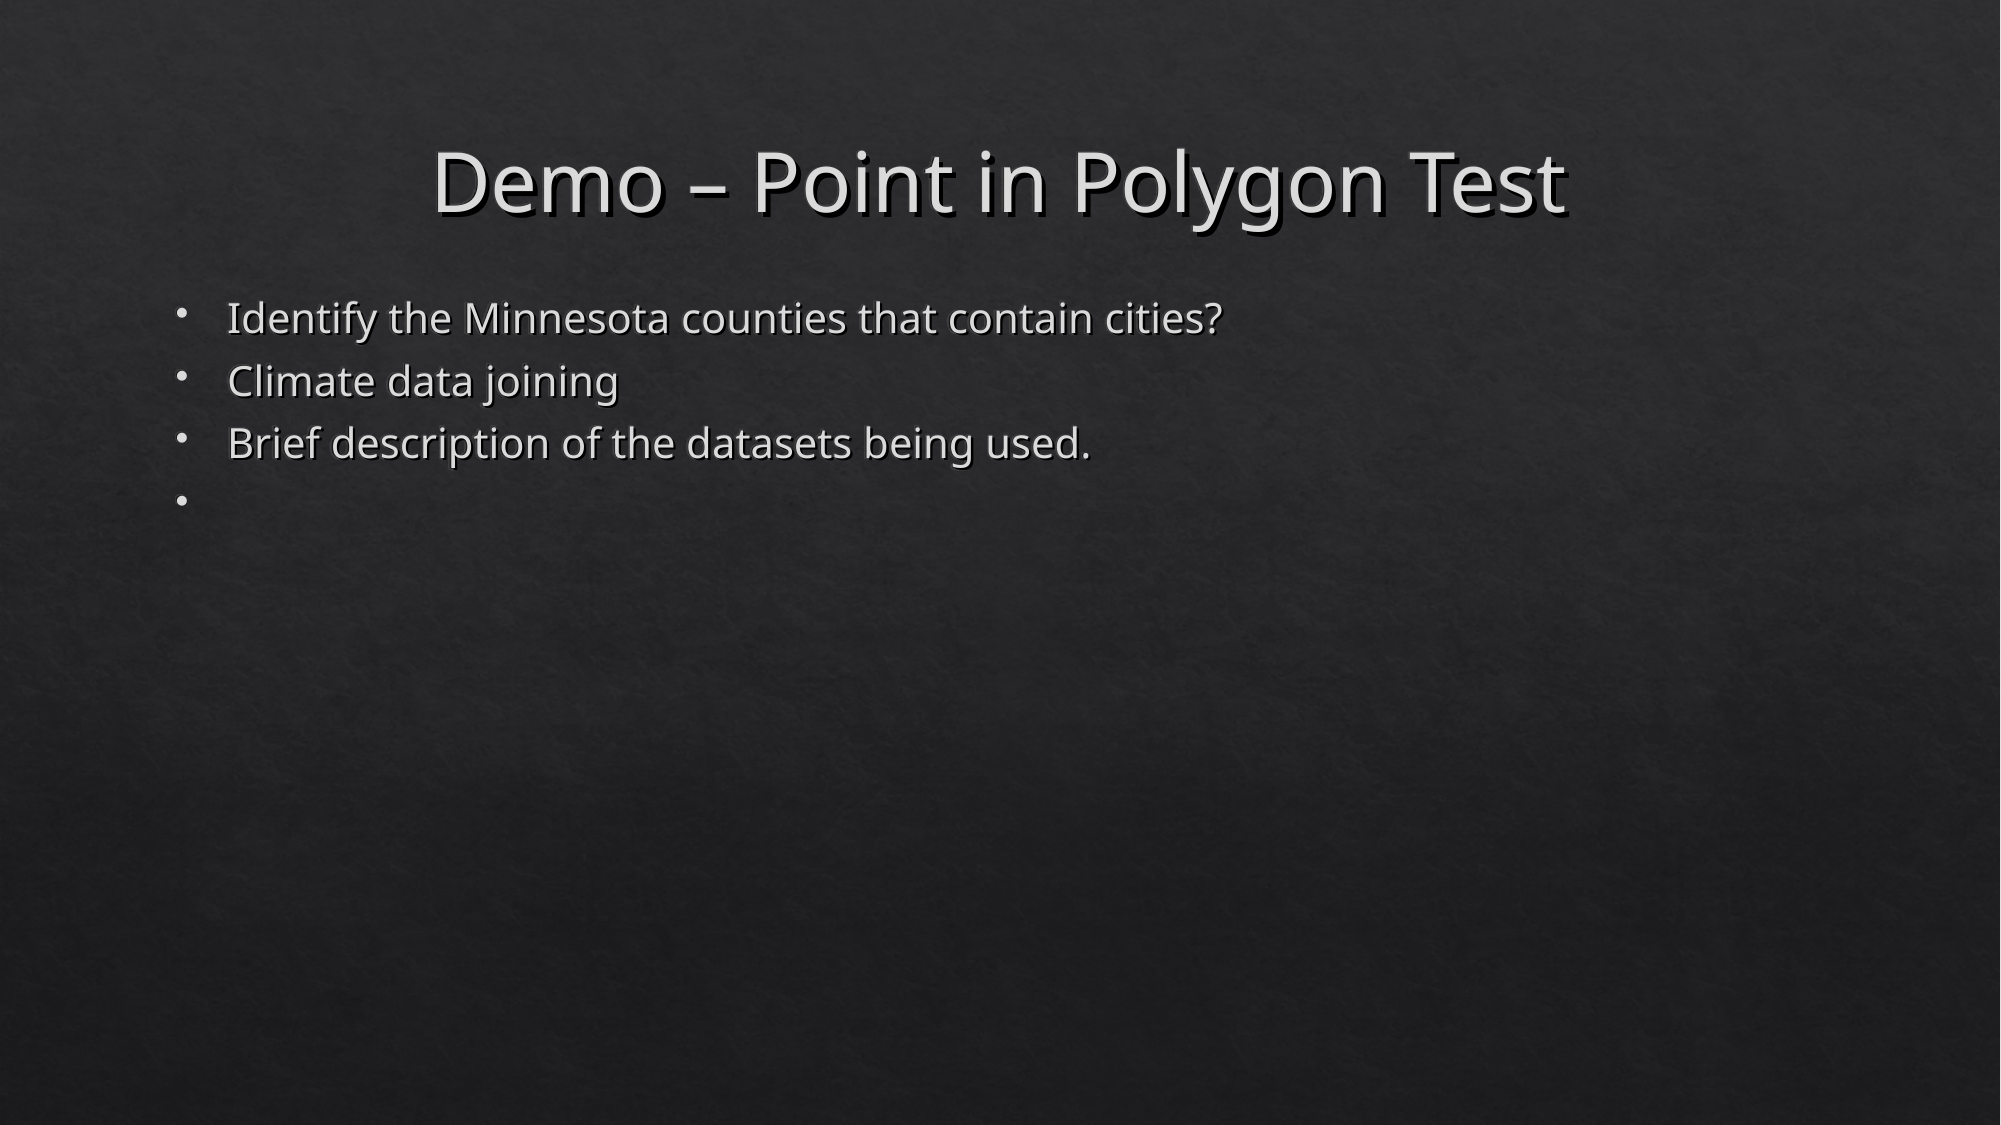

# Demo – Point in Polygon Test
Identify the Minnesota counties that contain cities?
Climate data joining
Brief description of the datasets being used.